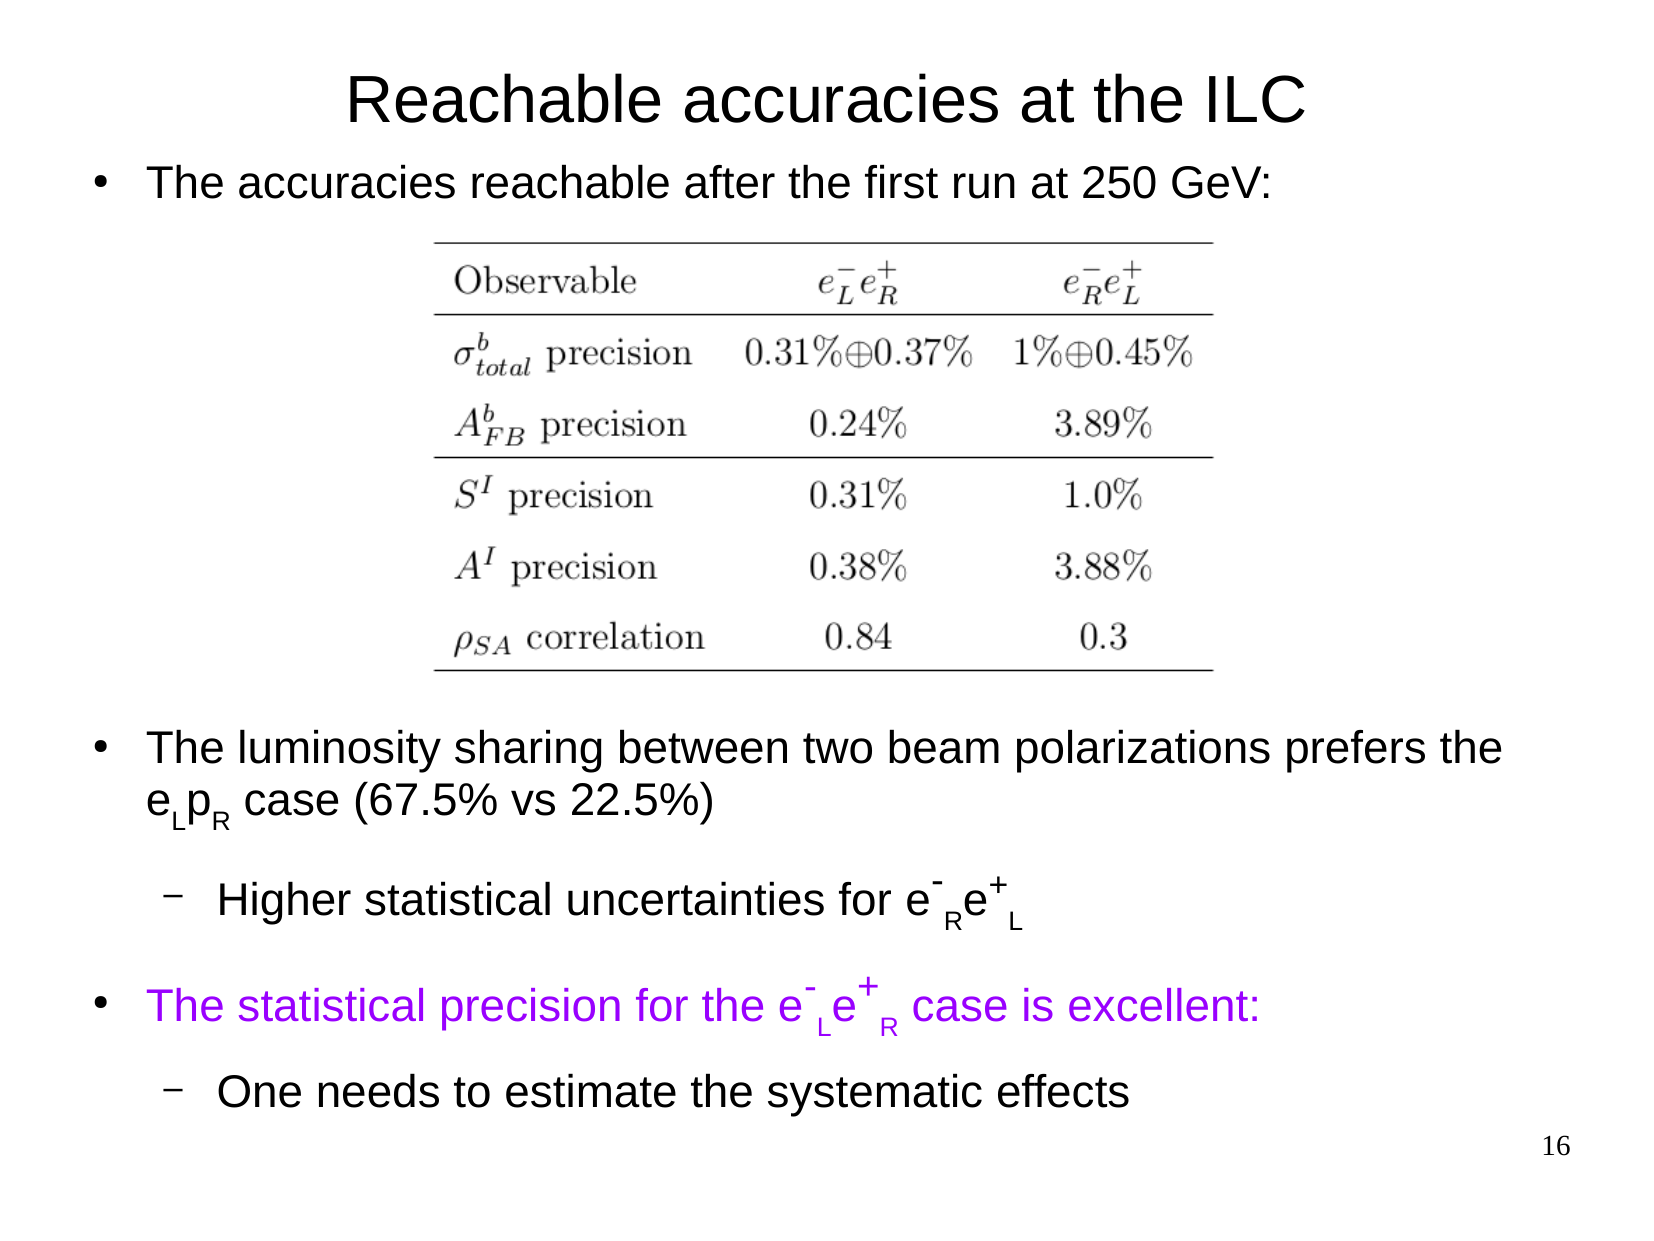

# Reachable accuracies at the ILC
The accuracies reachable after the first run at 250 GeV:
The luminosity sharing between two beam polarizations prefers the eLpR case (67.5% vs 22.5%)
Higher statistical uncertainties for e-Re+L
The statistical precision for the e-Le+R case is excellent:
One needs to estimate the systematic effects
16